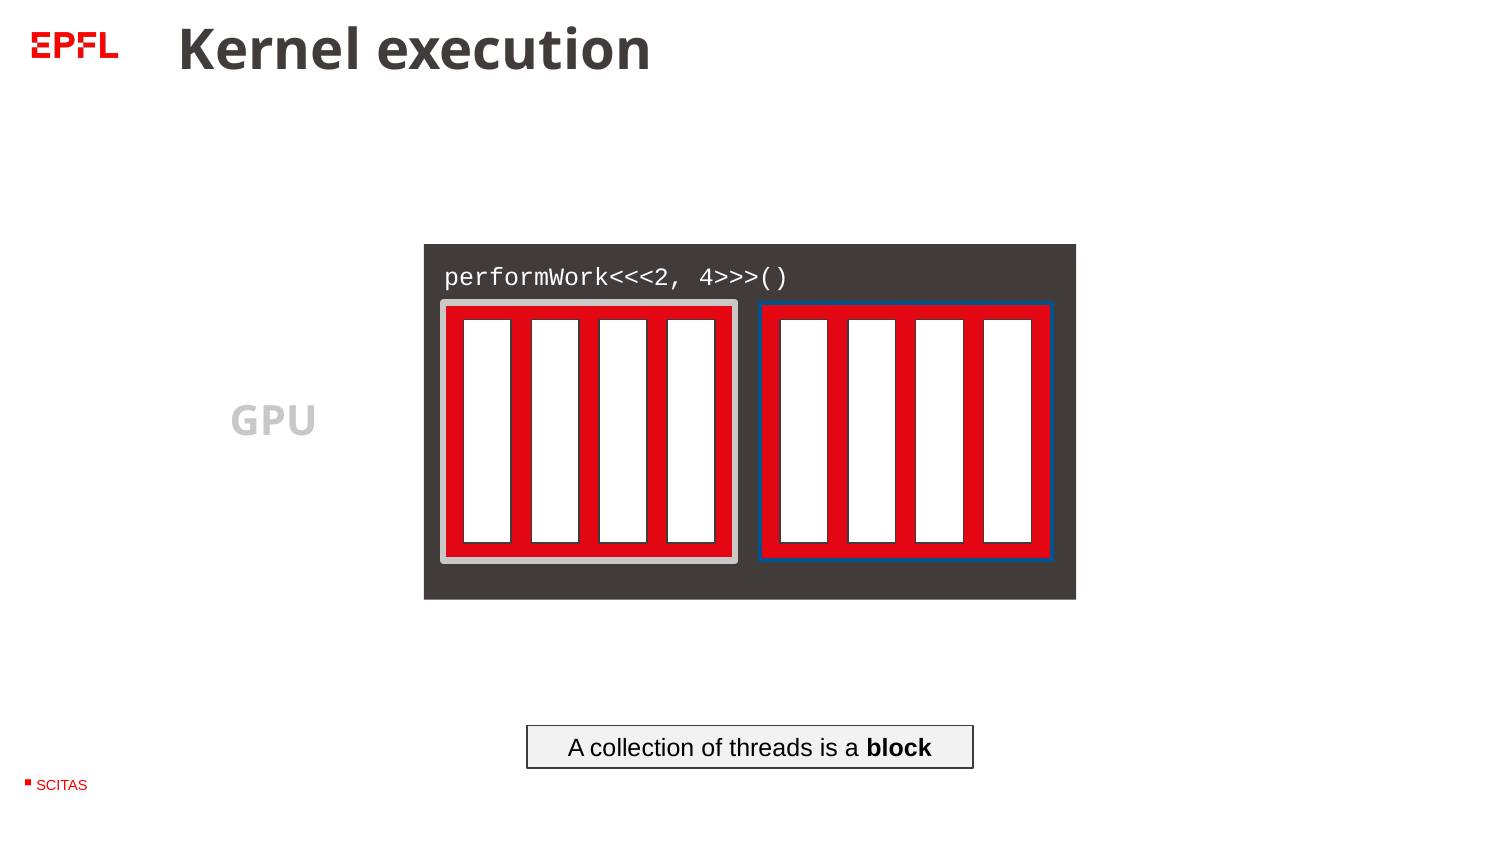

# Kernel execution
performWork<<<2, 4>>>()
GPU
A collection of threads is a block